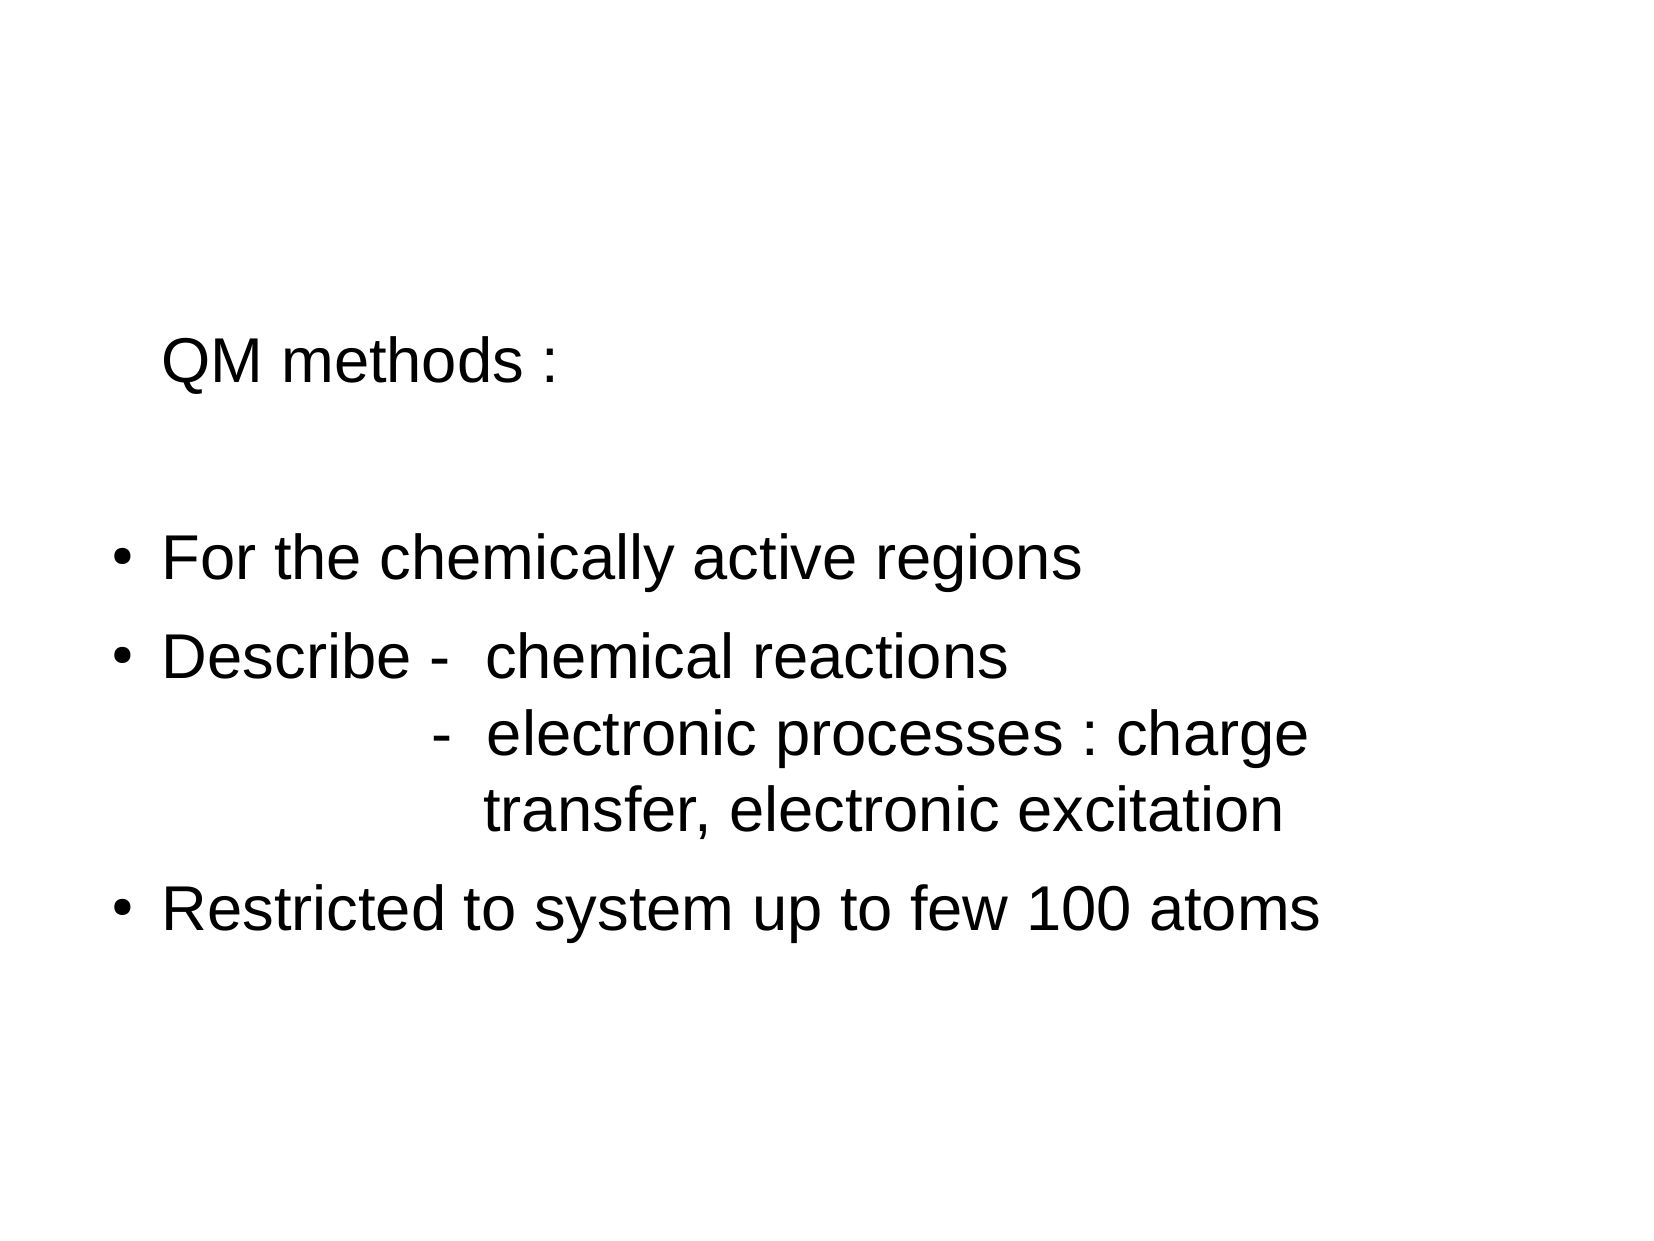

# QM methods :
For the chemically active regions
Describe - chemical reactions
- electronic processes : charge
 transfer, electronic excitation
Restricted to system up to few 100 atoms